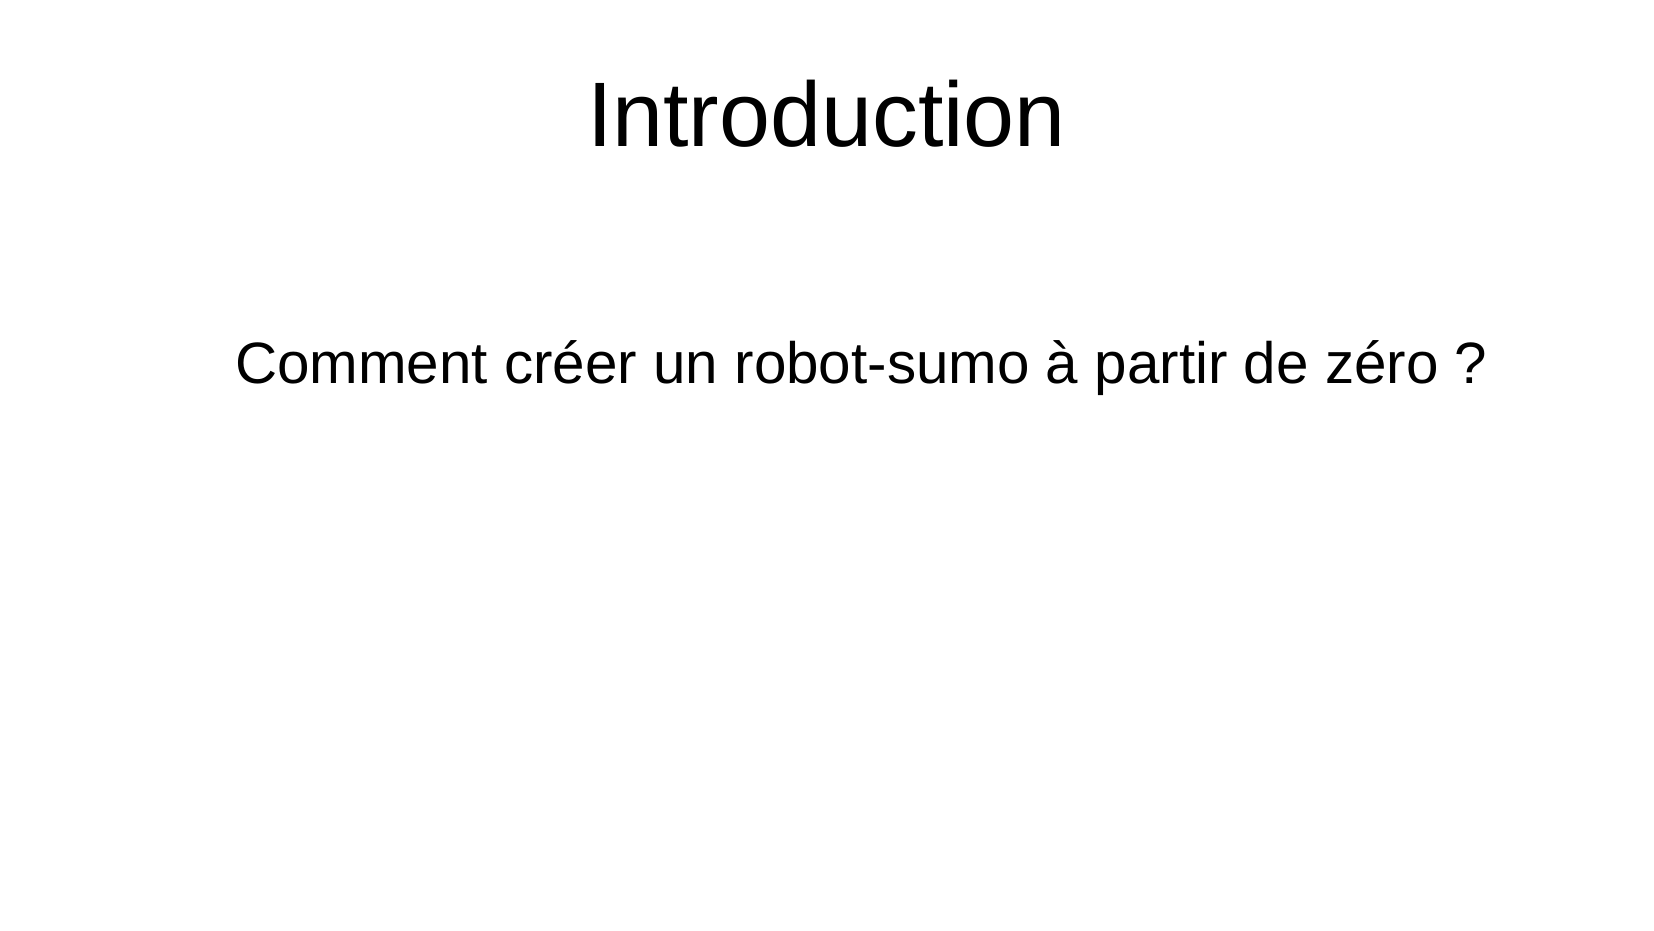

# Introduction
Comment créer un robot-sumo à partir de zéro ?